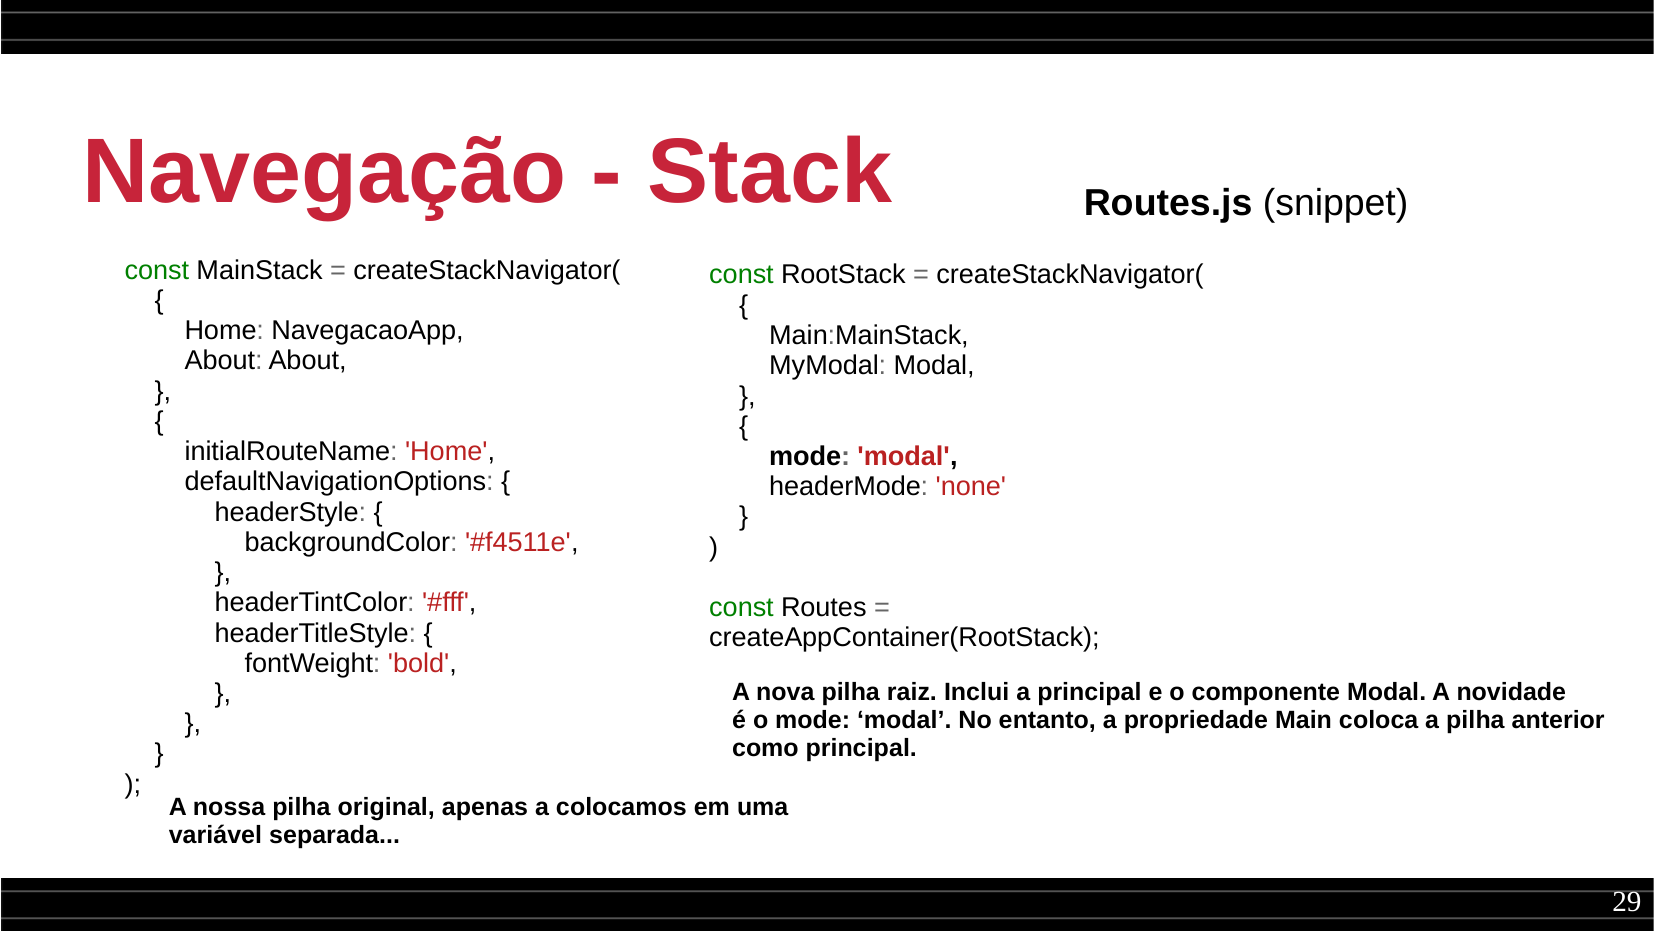

# Navegação - Stack
Routes.js (snippet)
const MainStack = createStackNavigator(
 {
 Home: NavegacaoApp,
 About: About,
 },
 {
 initialRouteName: 'Home',
 defaultNavigationOptions: {
 headerStyle: {
 backgroundColor: '#f4511e',
 },
 headerTintColor: '#fff',
 headerTitleStyle: {
 fontWeight: 'bold',
 },
 },
 }
);
const RootStack = createStackNavigator(
 {
 Main:MainStack,
 MyModal: Modal,
 },
 {
 mode: 'modal',
 headerMode: 'none'
 }
)
const Routes = createAppContainer(RootStack);
A nova pilha raiz. Inclui a principal e o componente Modal. A novidade
é o mode: ‘modal’. No entanto, a propriedade Main coloca a pilha anterior
como principal.
A nossa pilha original, apenas a colocamos em uma
variável separada...